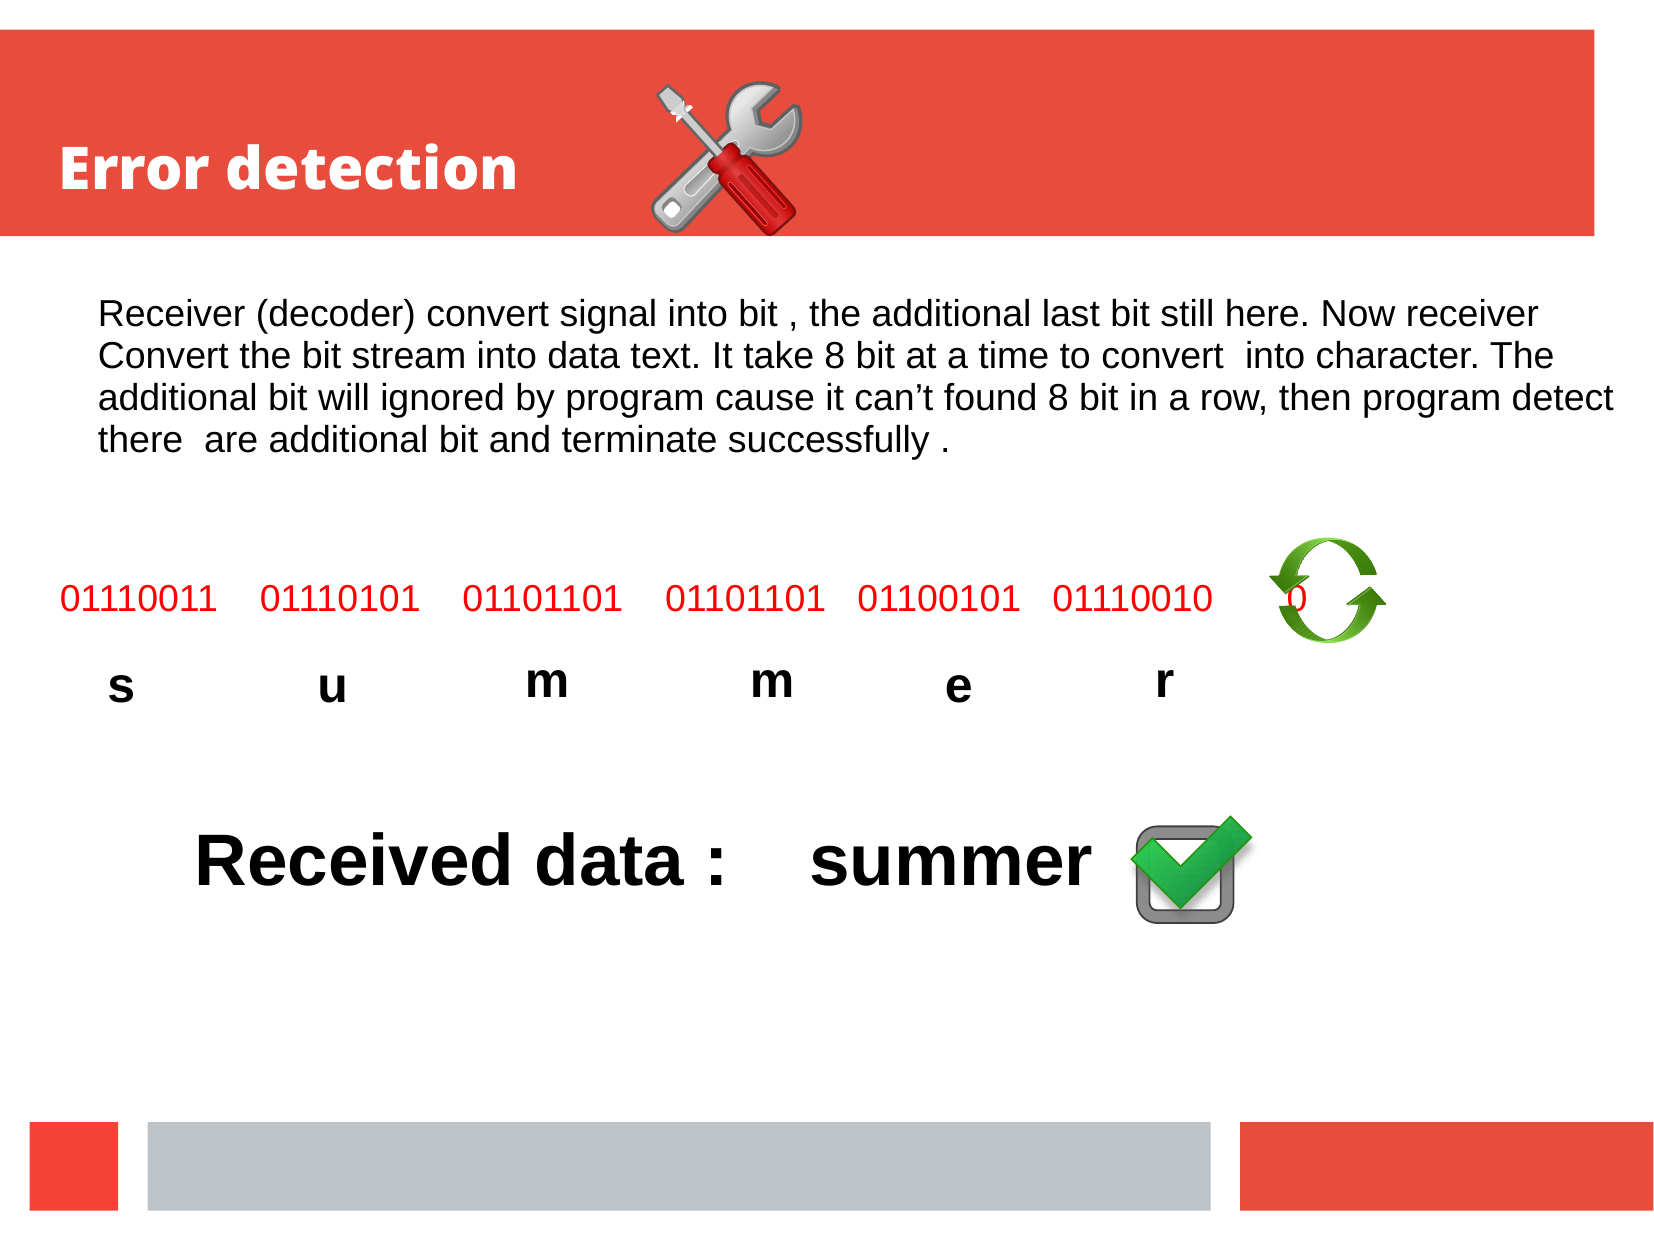

# Error detection
Receiver (decoder) convert signal into bit , the additional last bit still here. Now receiver
Convert the bit stream into data text. It take 8 bit at a time to convert into character. The
additional bit will ignored by program cause it can’t found 8 bit in a row, then program detect
there are additional bit and terminate successfully .
01110011 01110101 01101101 01101101 01100101 01110010 0
m
m
r
s
u
e
Received data : summer